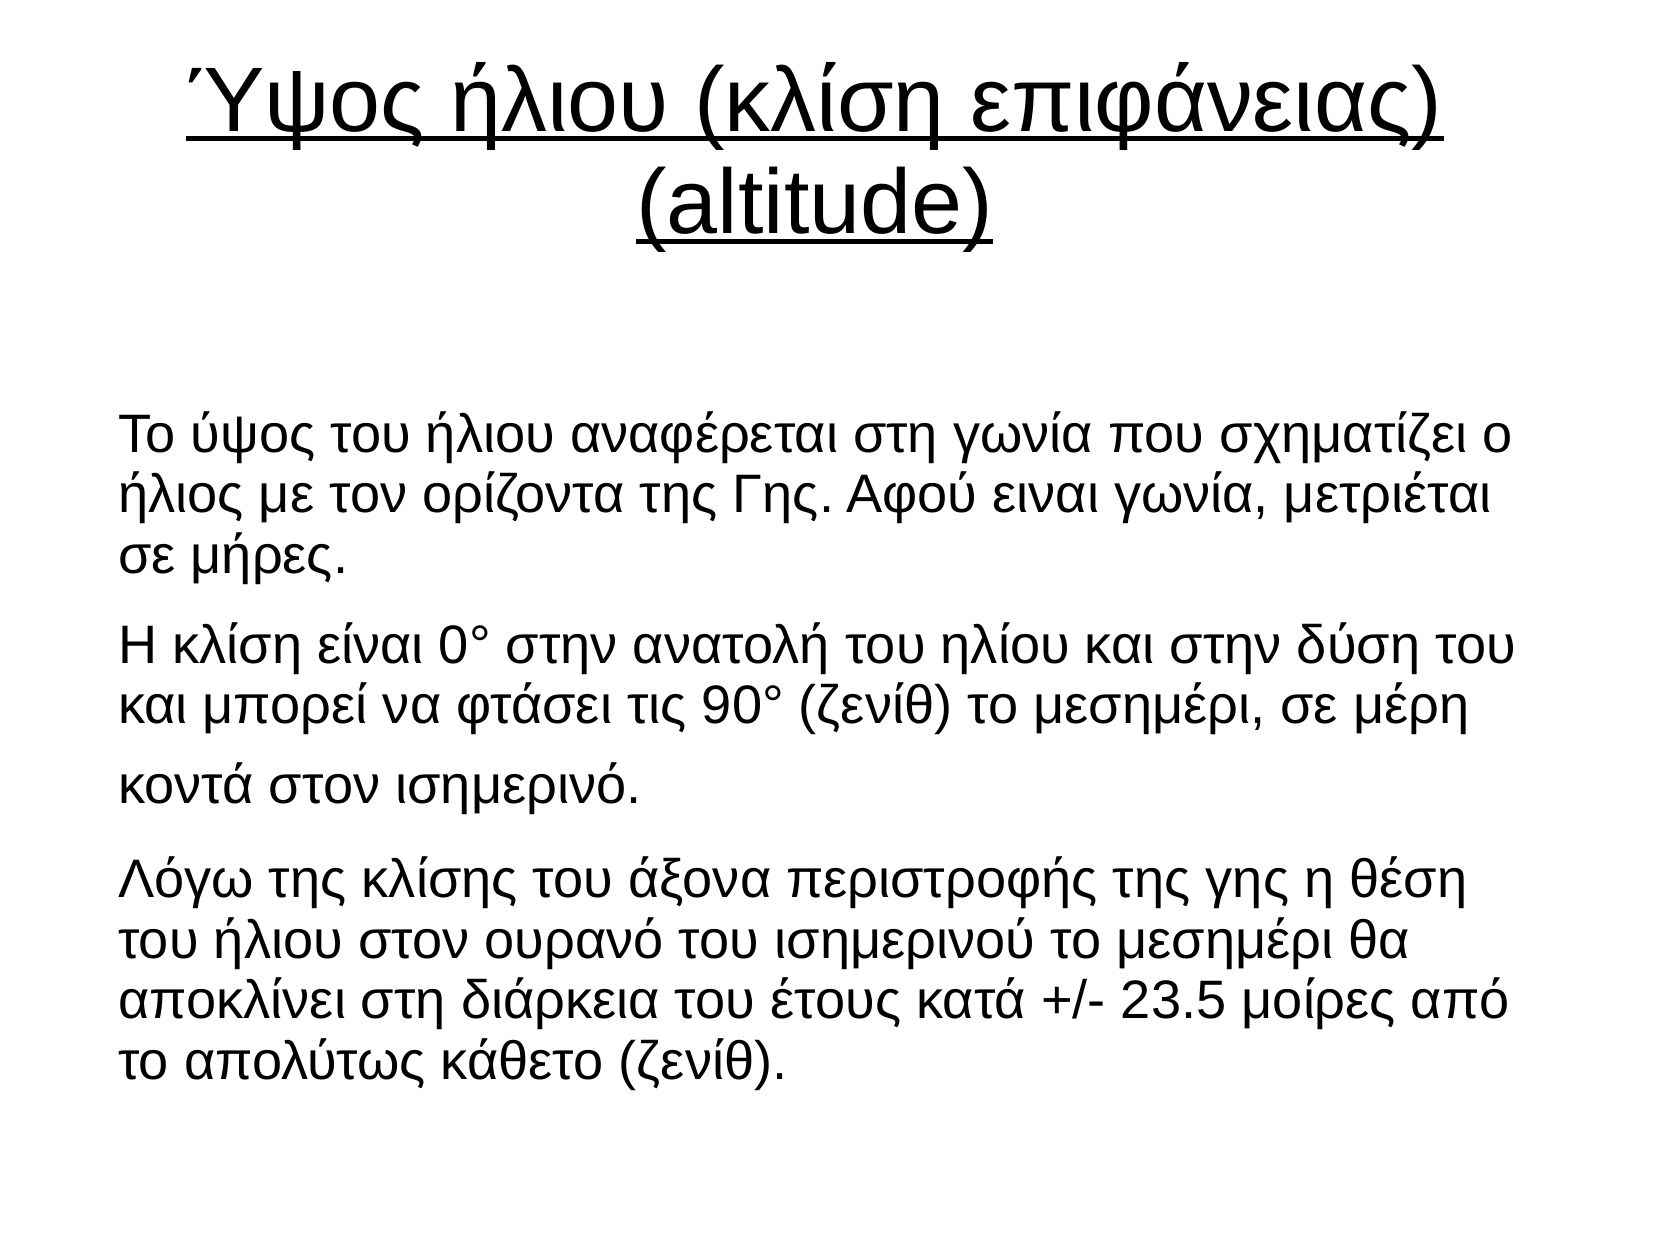

# Ύψος ήλιου (κλίση επιφάνειας) (altitude)
Το ύψος του ήλιου αναφέρεται στη γωνία που σχηματίζει ο ήλιος με τον ορίζοντα της Γης. Αφού ειναι γωνία, μετριέται σε μήρες.
Η κλίση είναι 0° στην ανατολή του ηλίου και στην δύση του και μπορεί να φτάσει τις 90° (ζενίθ) το μεσημέρι, σε μέρη κοντά στον ισημερινό.
Λόγω της κλίσης του άξονα περιστροφής της γης η θέση του ήλιου στον ουρανό του ισημερινού το μεσημέρι θα αποκλίνει στη διάρκεια του έτους κατά +/- 23.5 μοίρες από το απολύτως κάθετο (ζενίθ).